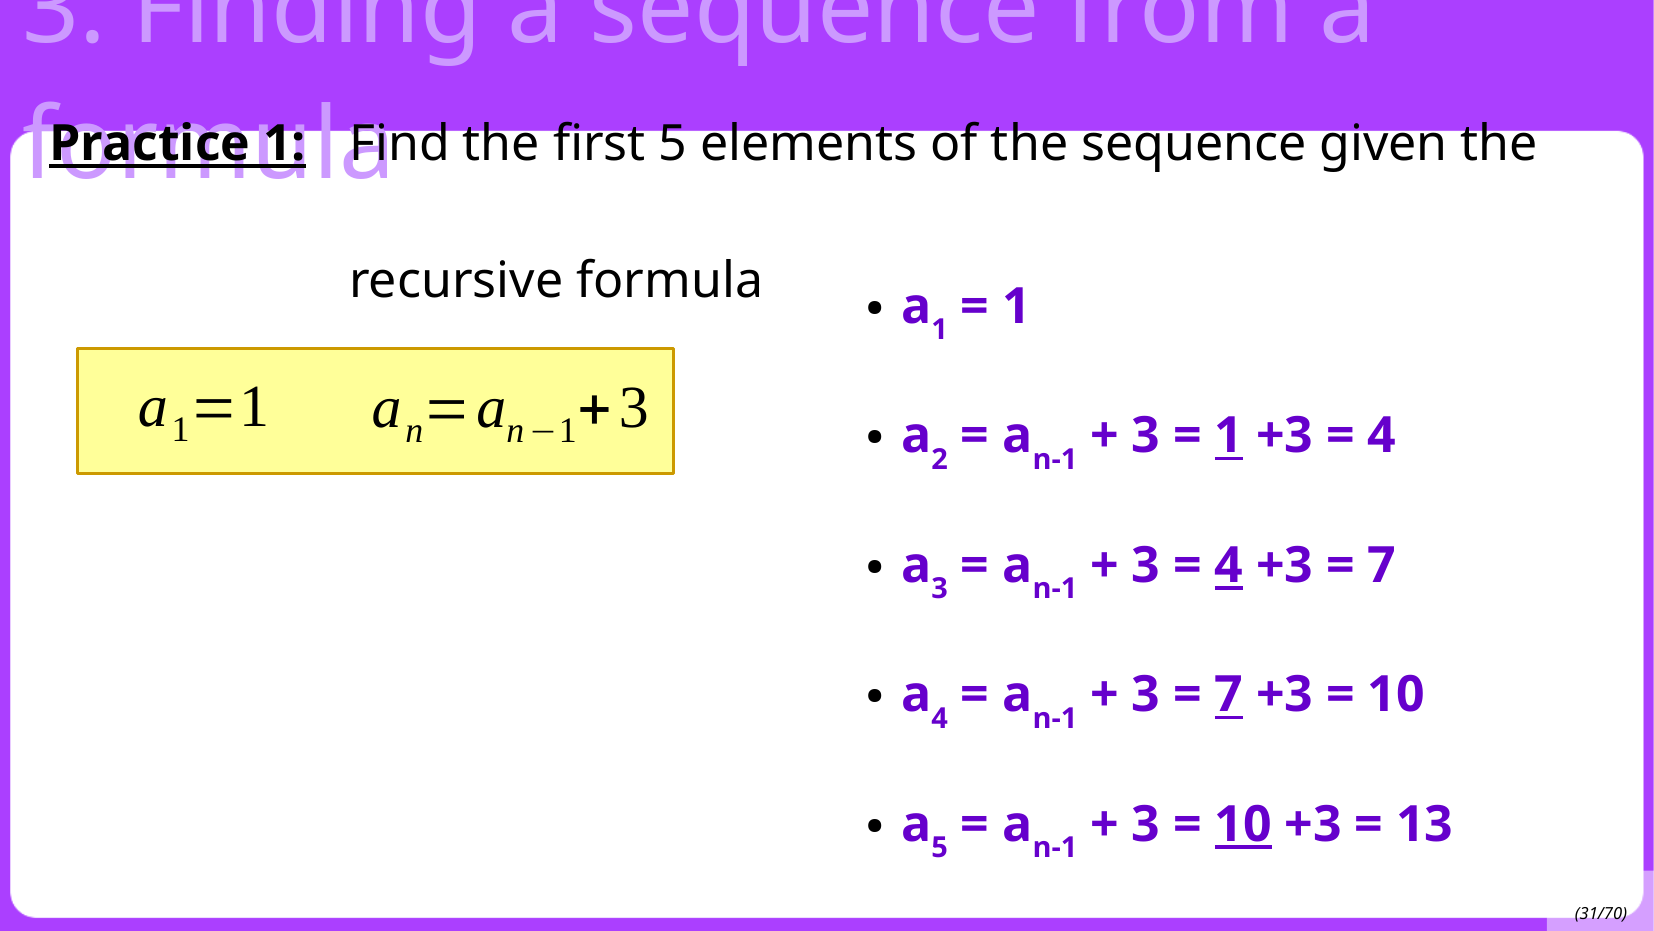

# 3. Finding a sequence from a formula
Practice 1: 	Find the first 5 elements of the sequence given the
				recursive formula
a1 = 1
a2 = an-1 + 3 = 1 +3 = 4
a3 = an-1 + 3 = 4 +3 = 7
a4 = an-1 + 3 = 7 +3 = 10
a5 = an-1 + 3 = 10 +3 = 13